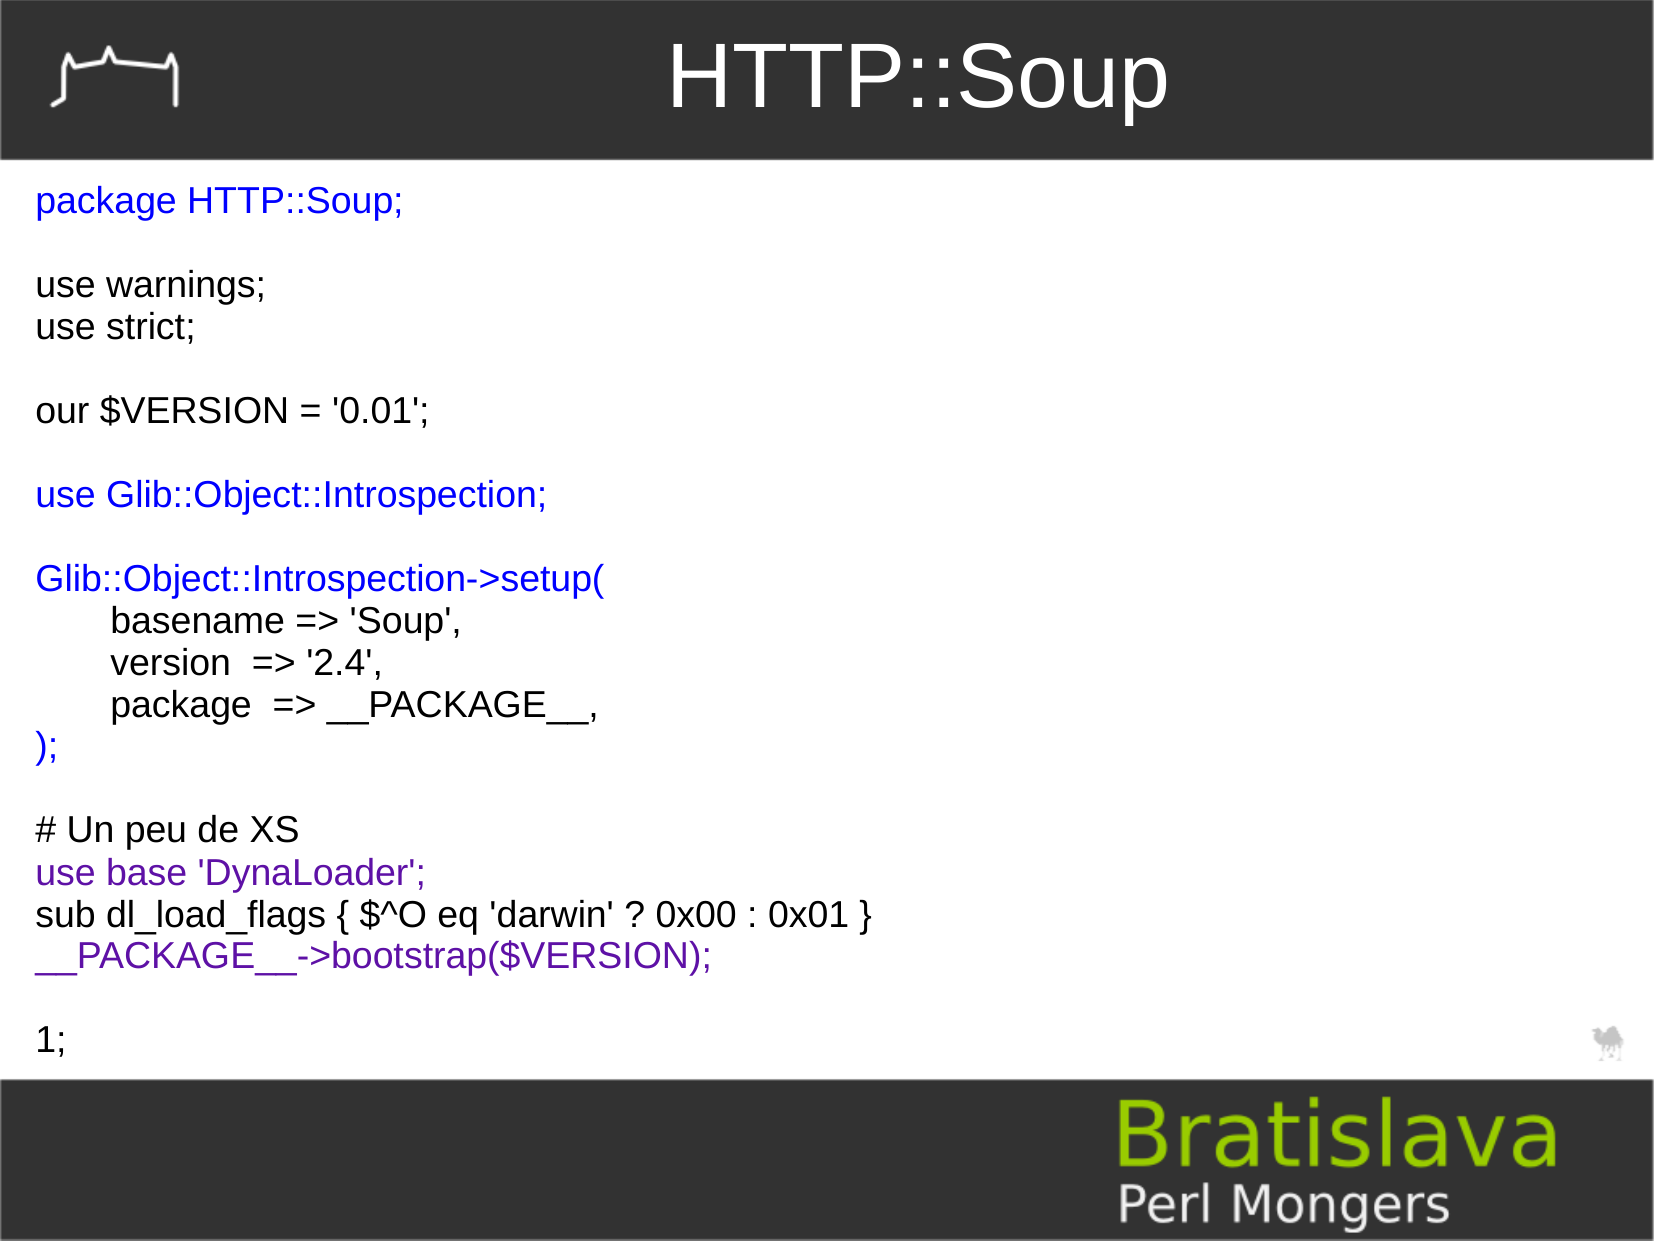

# HTTP::Soup
package HTTP::Soup;
use warnings;
use strict;
our $VERSION = '0.01';
use Glib::Object::Introspection;
Glib::Object::Introspection->setup(
	basename => 'Soup',
	version => '2.4',
	package => __PACKAGE__,
);
# Un peu de XS
use base 'DynaLoader';
sub dl_load_flags { $^O eq 'darwin' ? 0x00 : 0x01 }
__PACKAGE__->bootstrap($VERSION);
1;